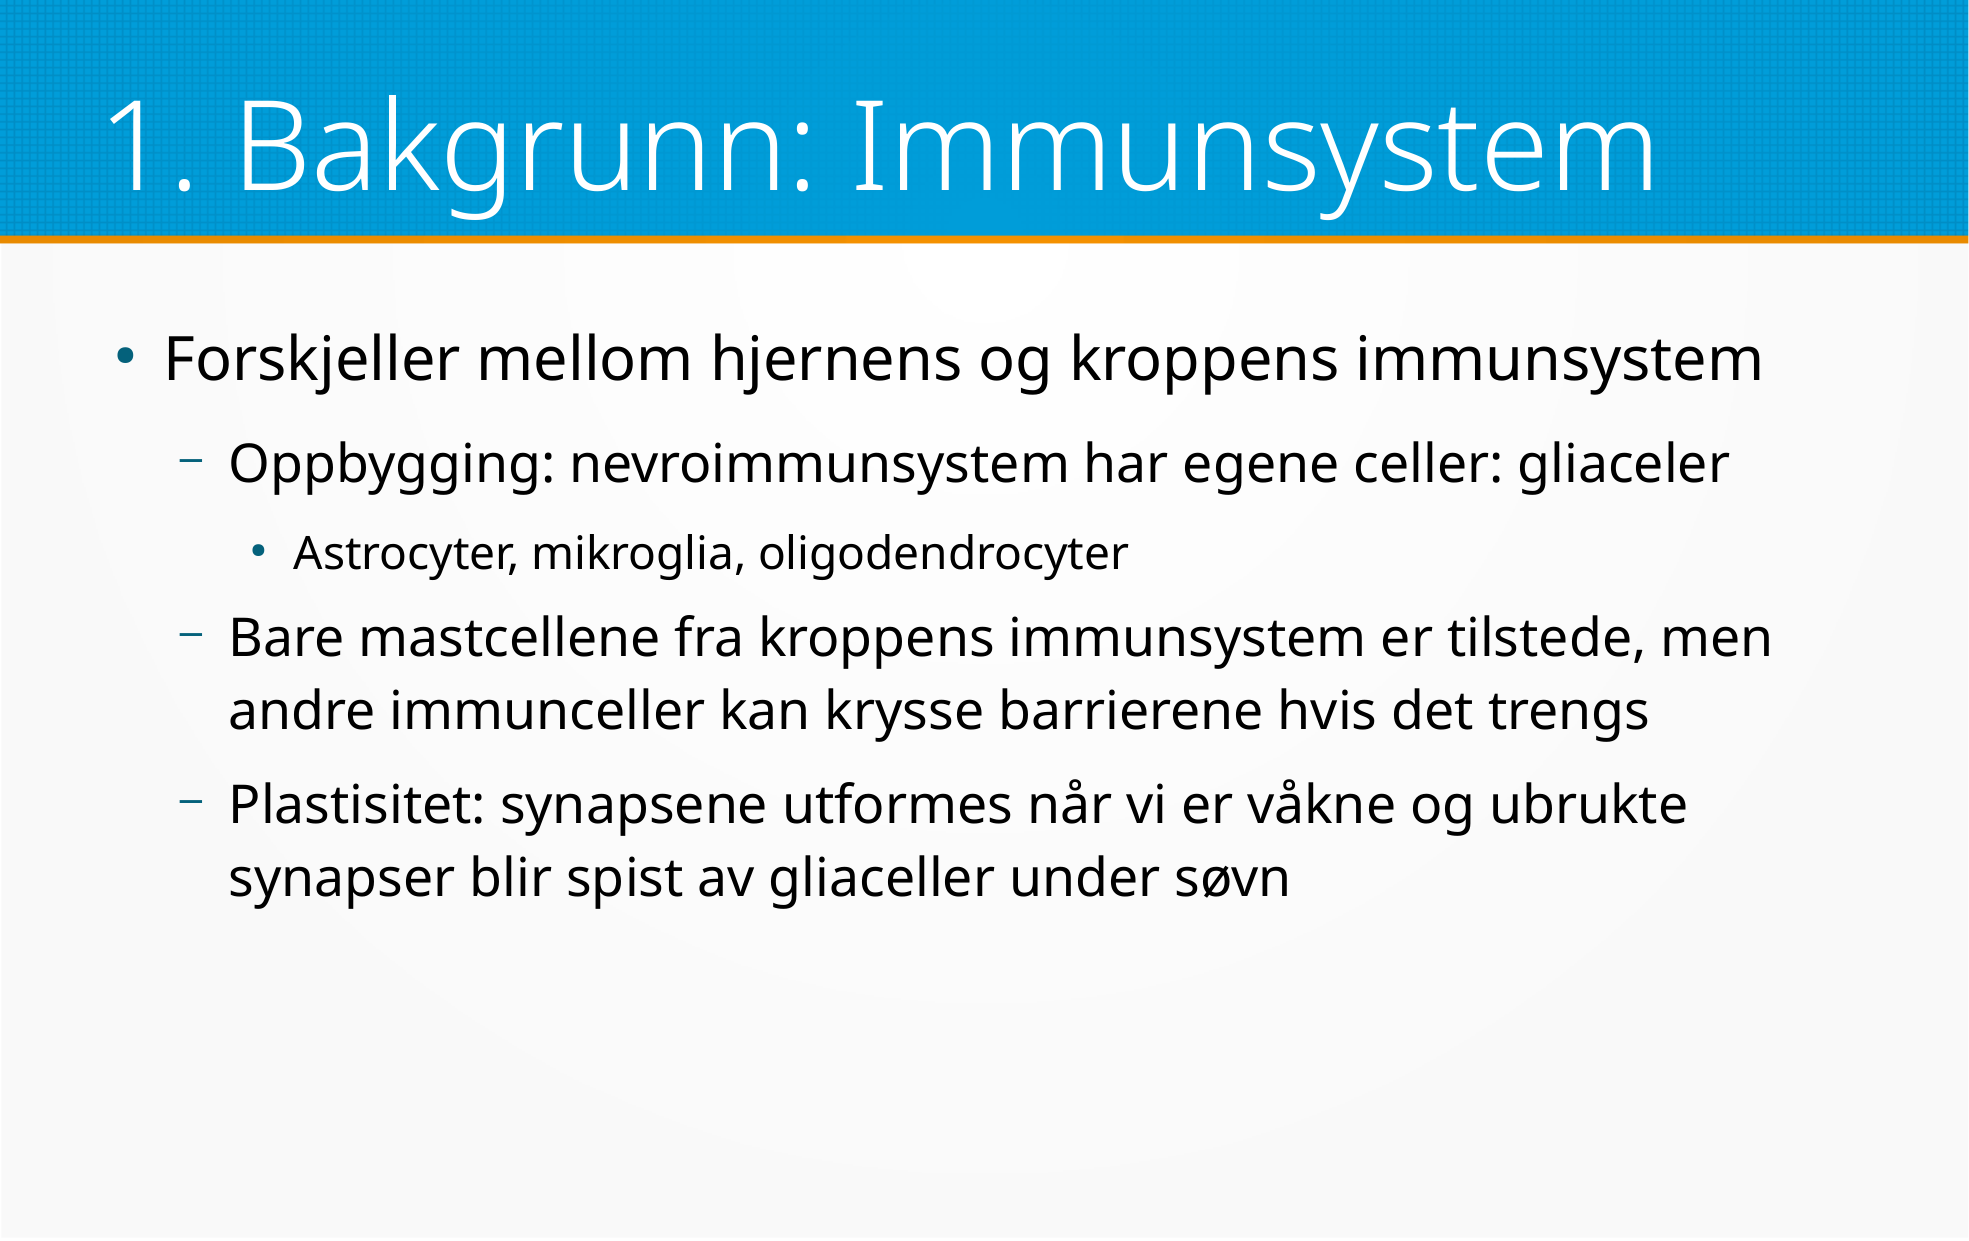

# 1. Bakgrunn: Immunsystem
Forskjeller mellom hjernens og kroppens immunsystem
Oppbygging: nevroimmunsystem har egene celler: gliaceler
Astrocyter, mikroglia, oligodendrocyter
Bare mastcellene fra kroppens immunsystem er tilstede, men andre immunceller kan krysse barrierene hvis det trengs
Plastisitet: synapsene utformes når vi er våkne og ubrukte synapser blir spist av gliaceller under søvn